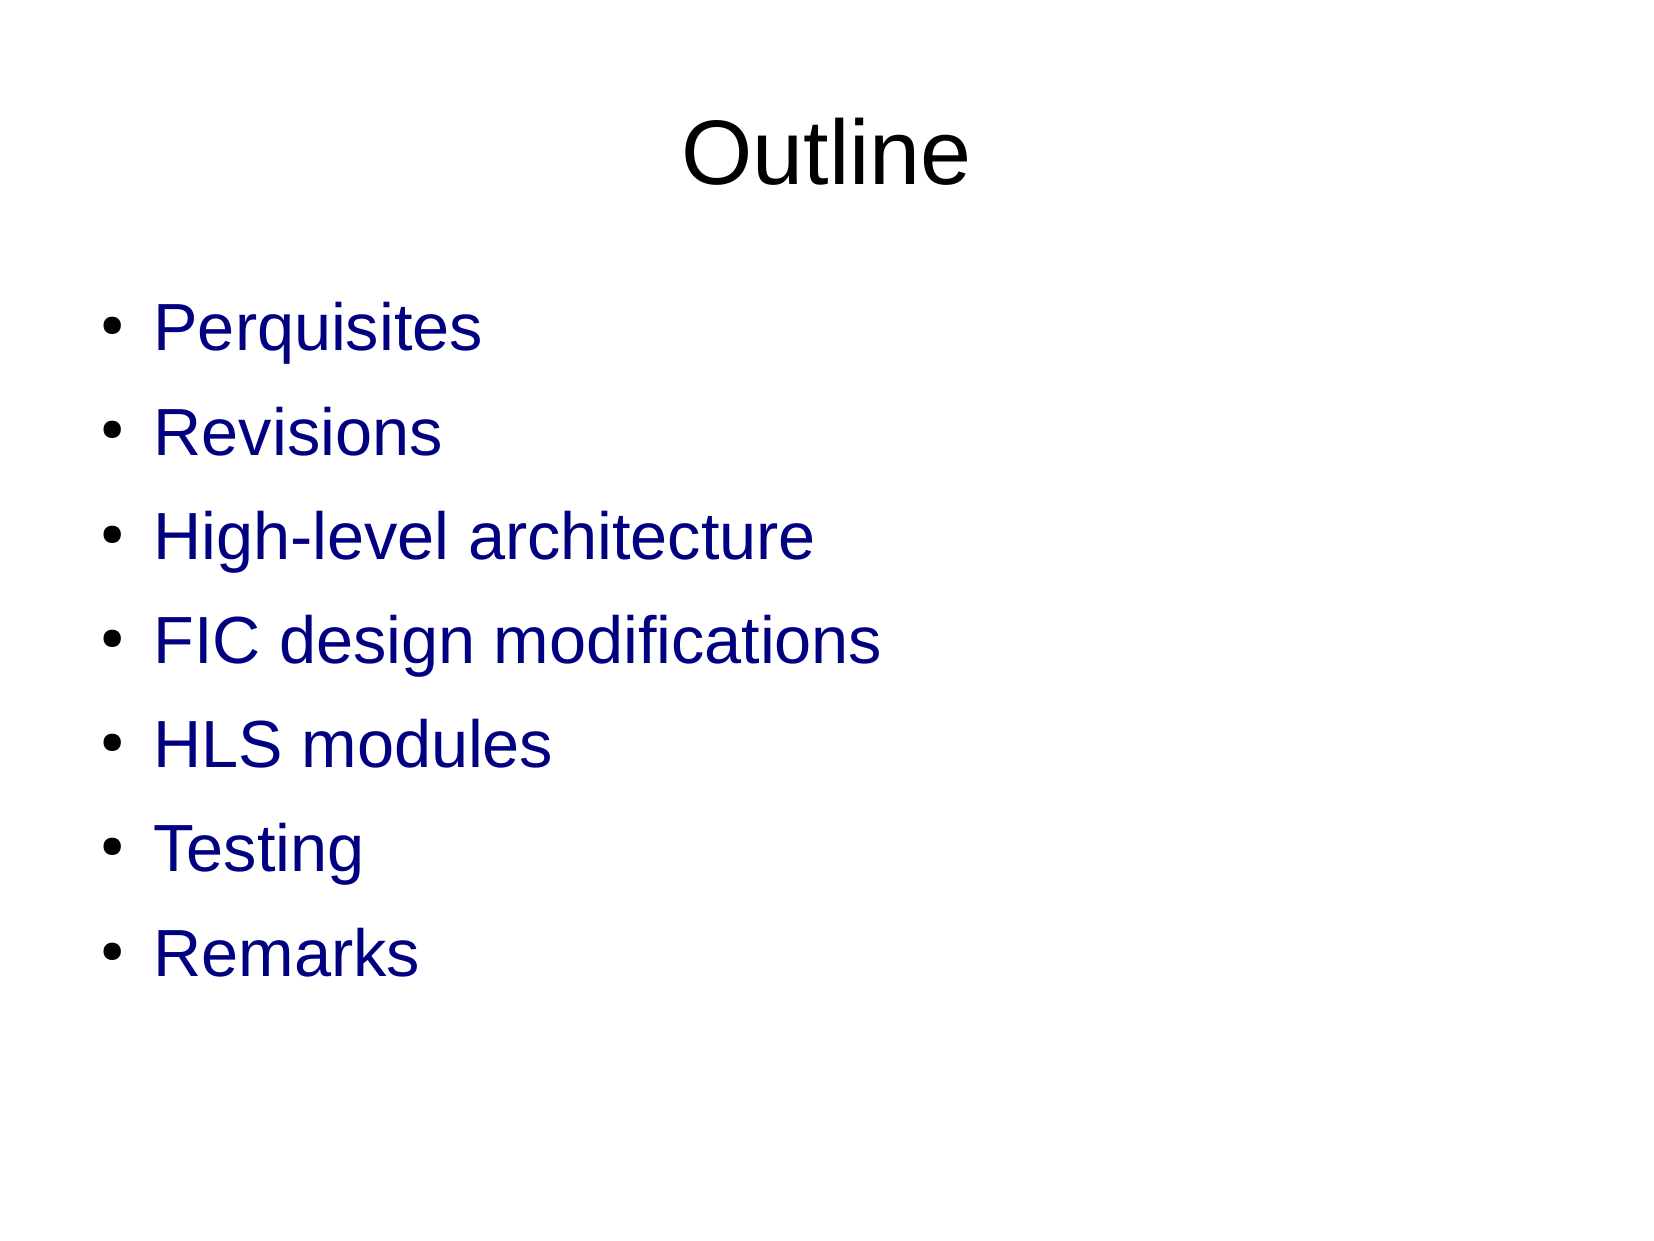

# Outline
Perquisites
Revisions
High-level architecture
FIC design modifications
HLS modules
Testing
Remarks